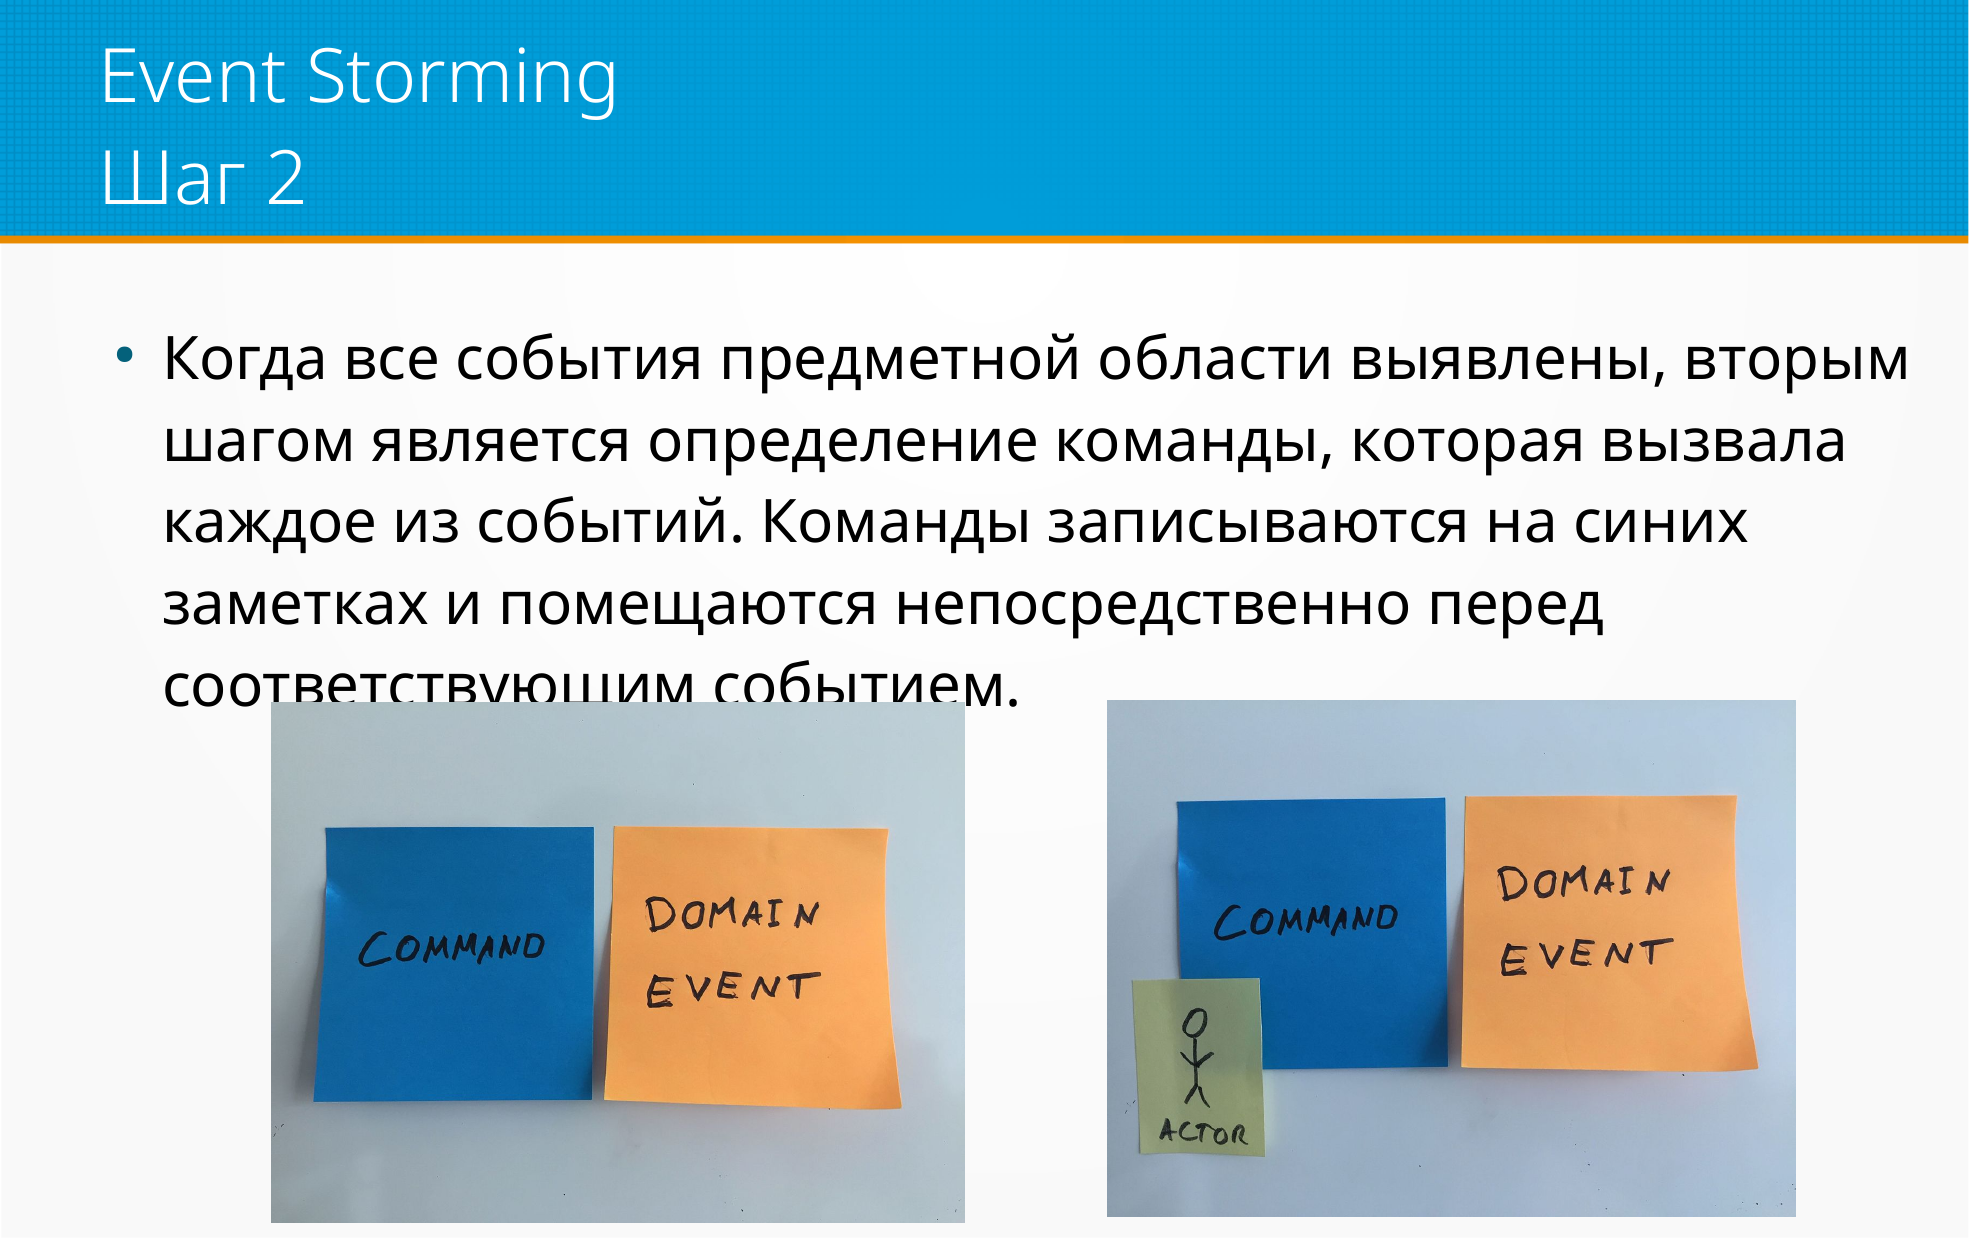

# Event Storming Шаг 2
Когда все события предметной области выявлены, вторым шагом является определение команды, которая вызвала каждое из событий. Команды записываются на синих заметках и помещаются непосредственно перед соответствующим событием.